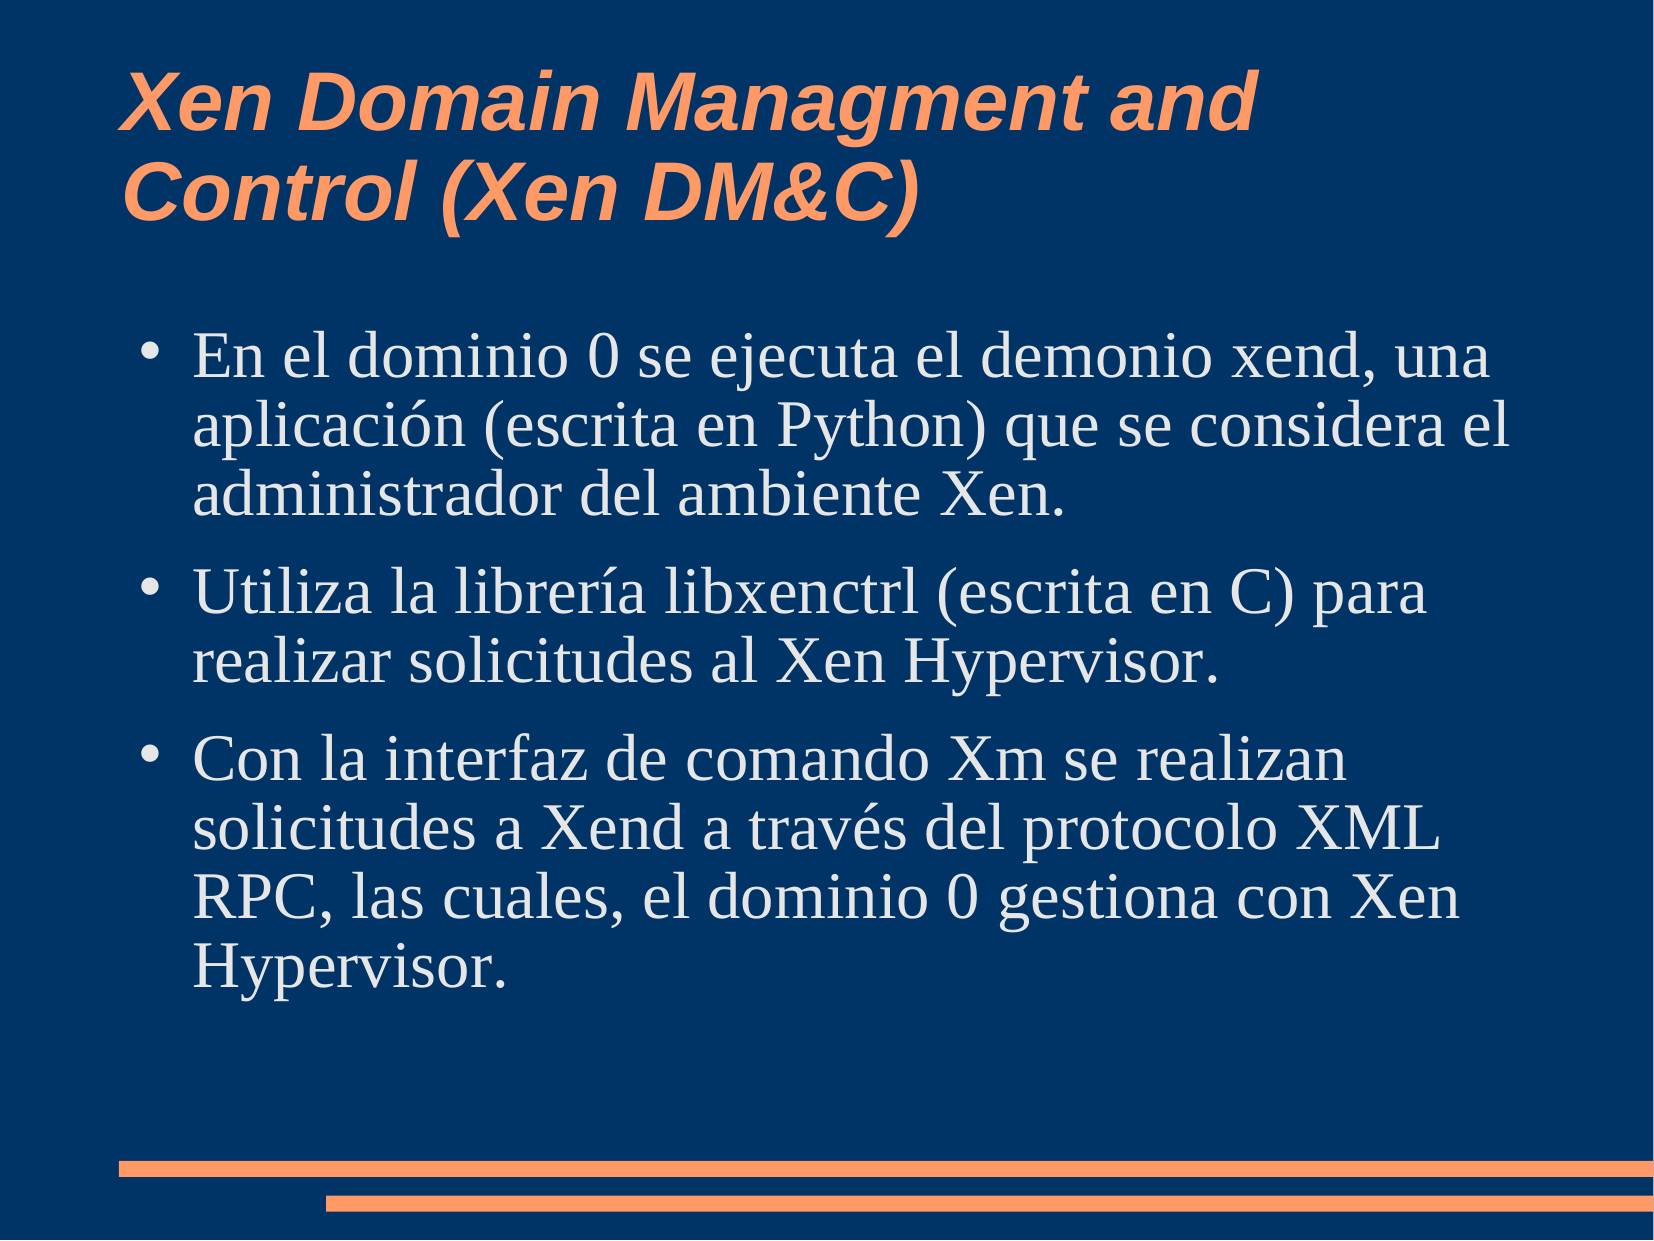

# Xen Domain Managment and Control (Xen DM&C)‏
En el dominio 0 se ejecuta el demonio xend, una aplicación (escrita en Python) que se considera el administrador del ambiente Xen.
Utiliza la librería libxenctrl (escrita en C) para realizar solicitudes al Xen Hypervisor.
Con la interfaz de comando Xm se realizan solicitudes a Xend a través del protocolo XML RPC, las cuales, el dominio 0 gestiona con Xen Hypervisor.